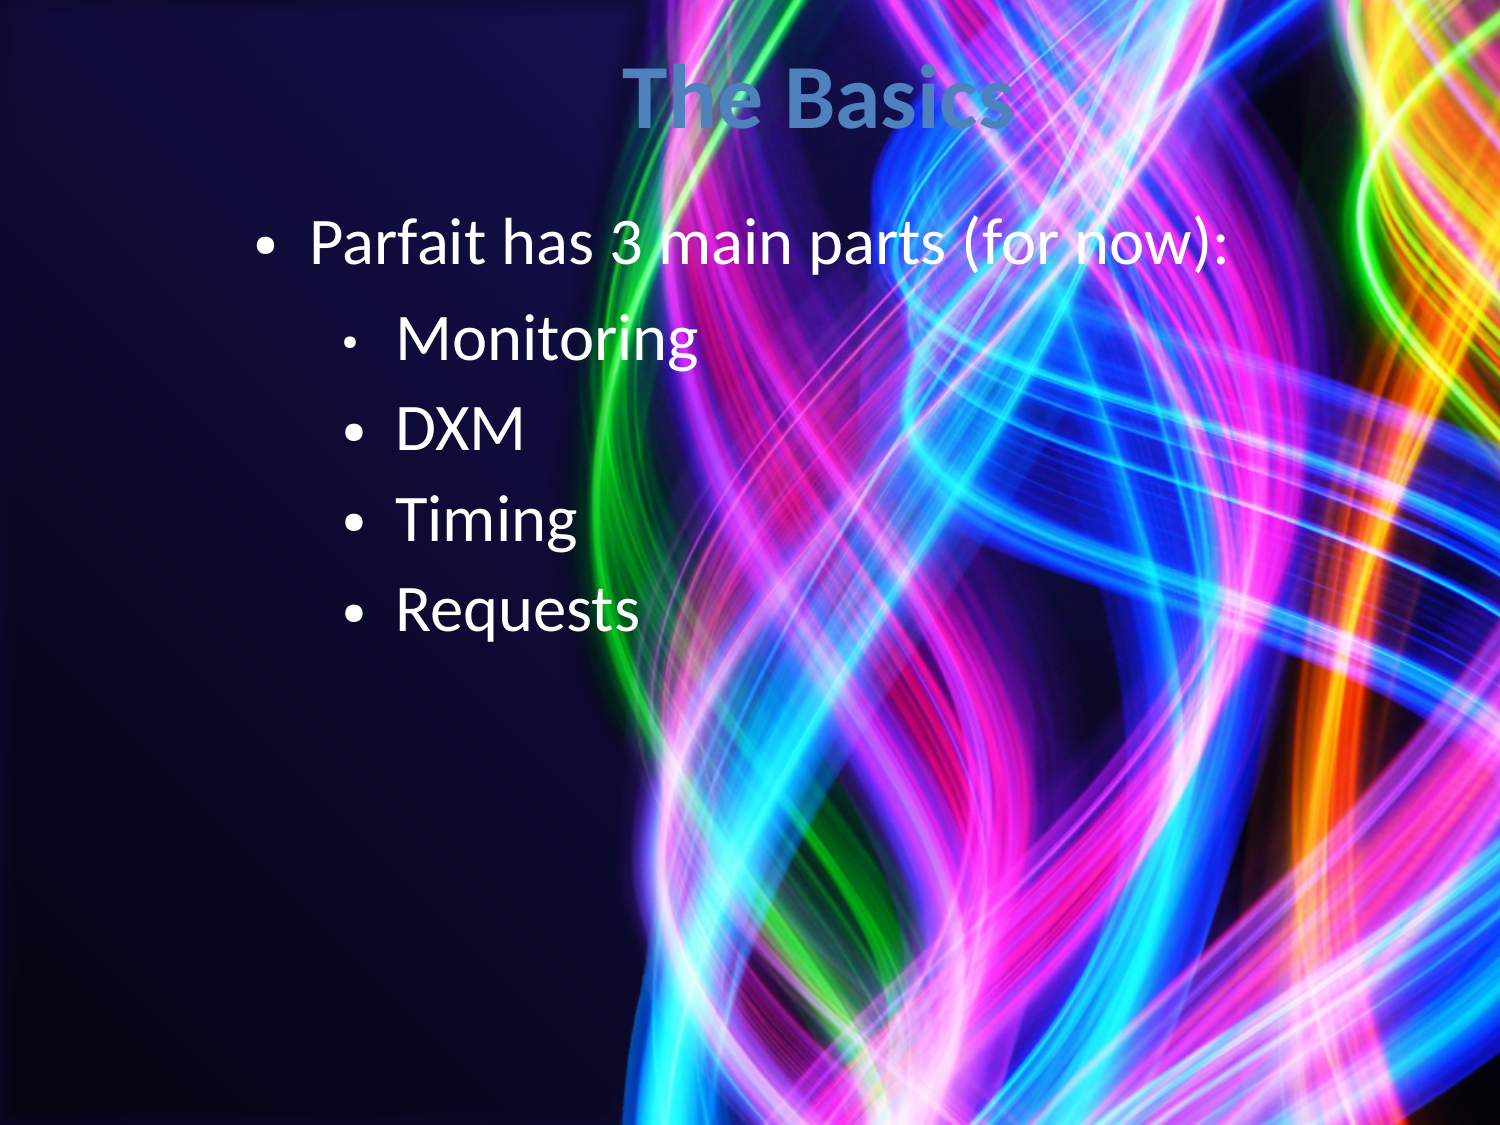

# The Basics
Parfait has 3 main parts (for now):
Monitoring
DXM
Timing
Requests